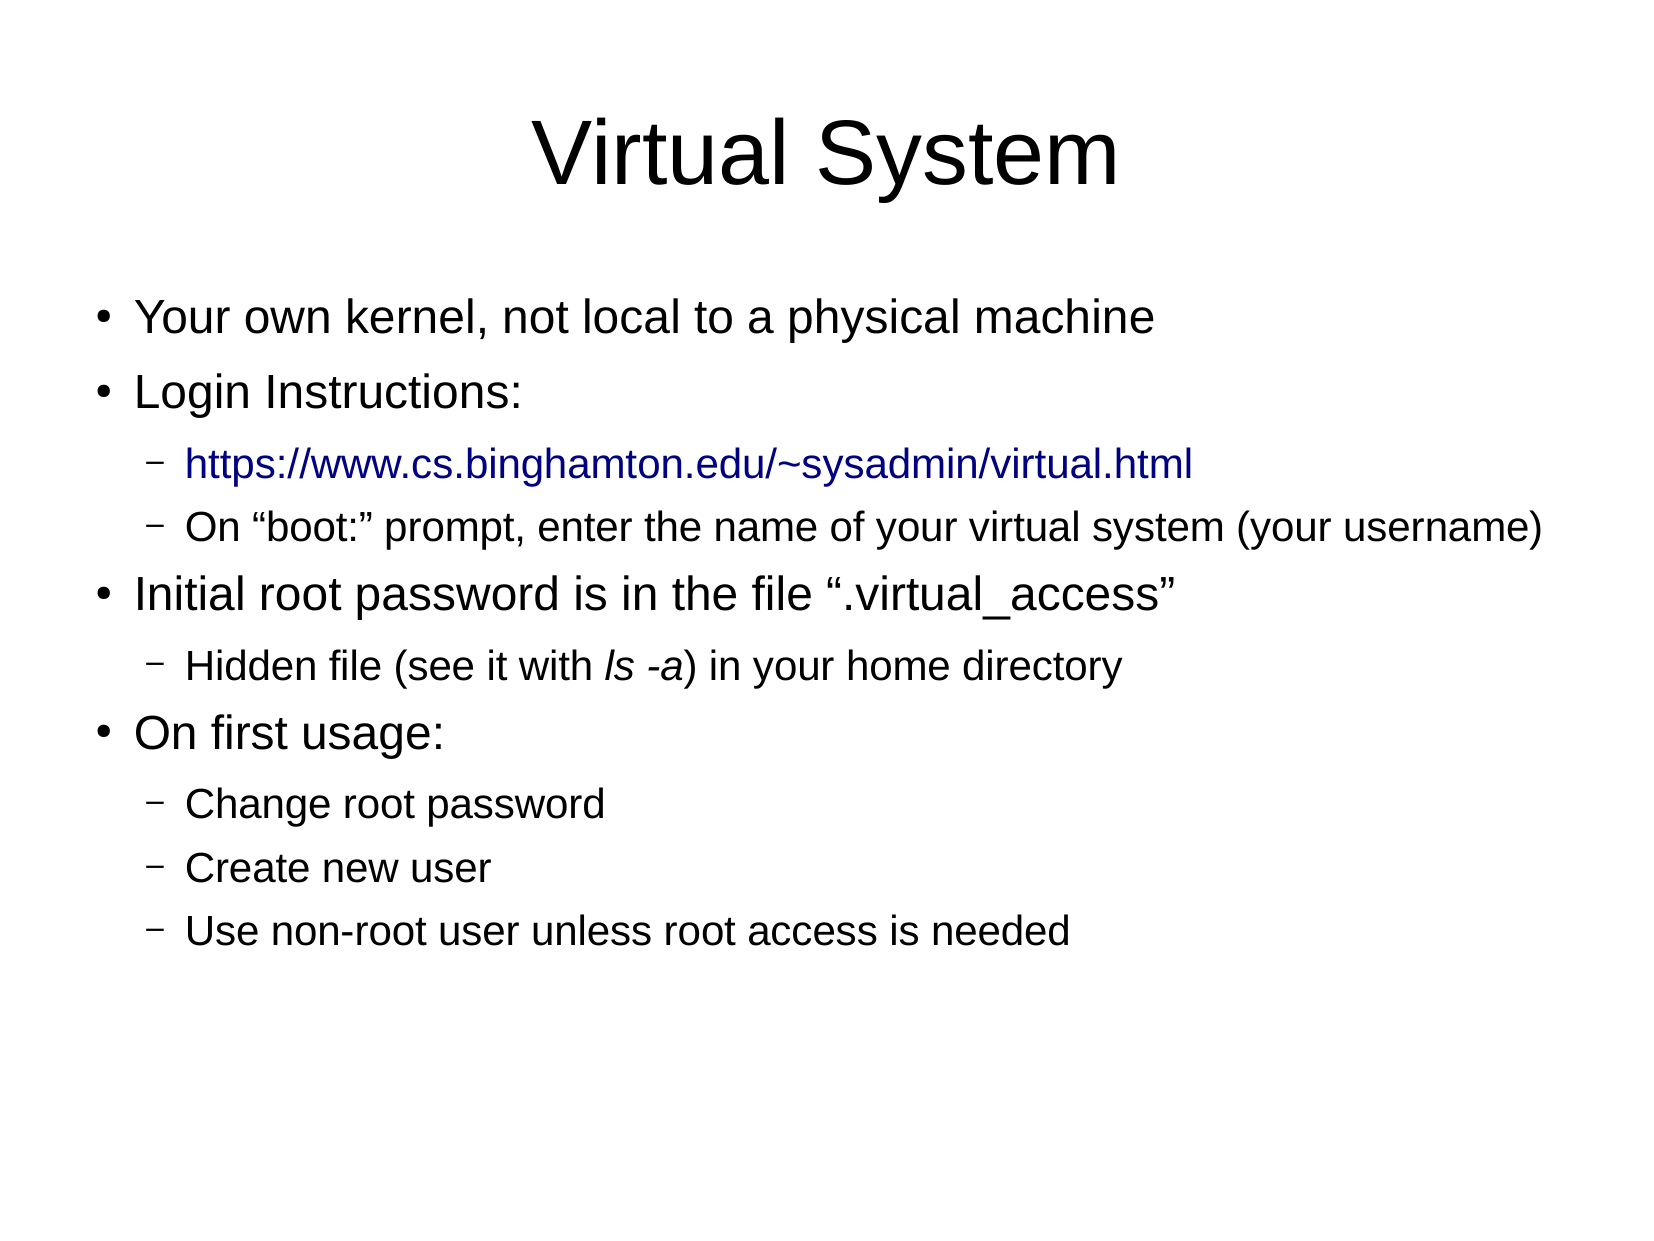

# Virtual System
Your own kernel, not local to a physical machine
Login Instructions:
https://www.cs.binghamton.edu/~sysadmin/virtual.html
On “boot:” prompt, enter the name of your virtual system (your username)
Initial root password is in the file “.virtual_access”
Hidden file (see it with ls -a) in your home directory
On first usage:
Change root password
Create new user
Use non-root user unless root access is needed